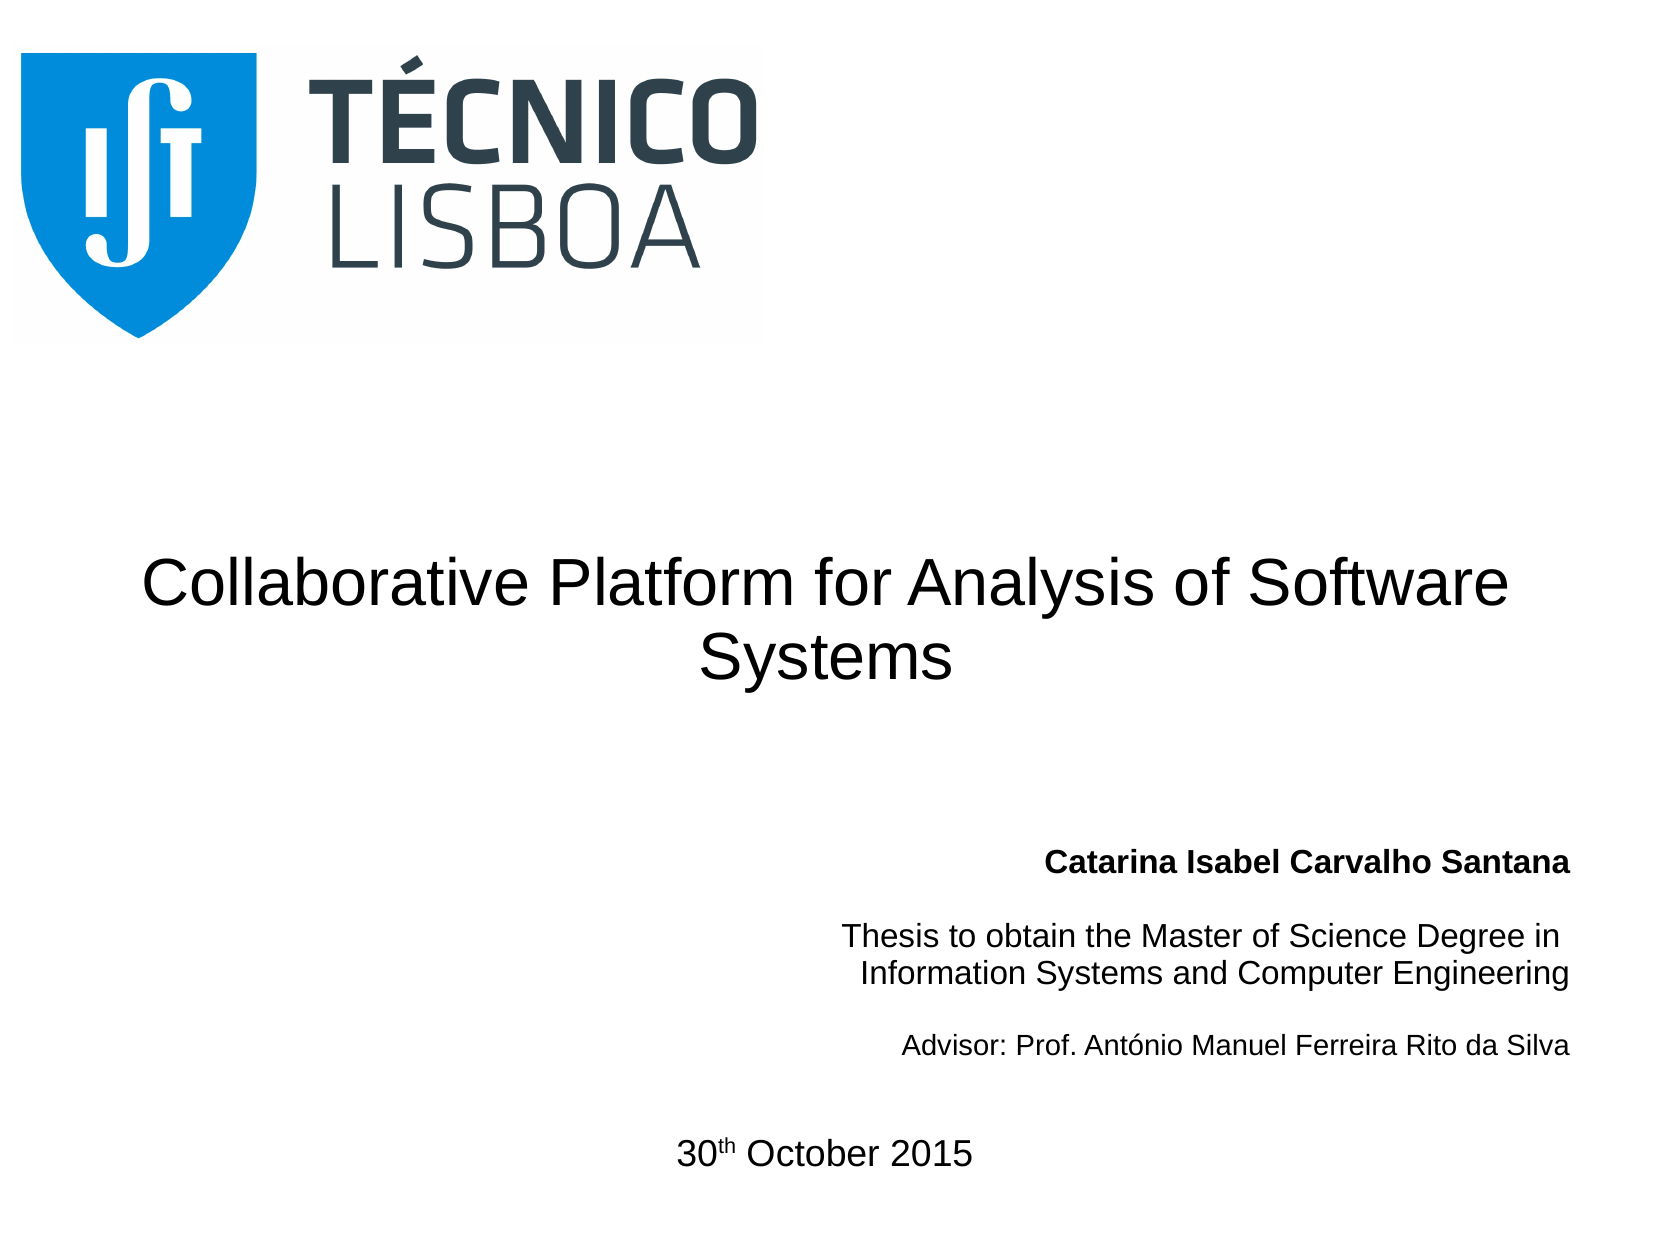

# Collaborative Platform for Analysis of Software Systems
Catarina Isabel Carvalho Santana
Thesis to obtain the Master of Science Degree in
Information Systems and Computer Engineering
Advisor: Prof. António Manuel Ferreira Rito da Silva
30th October 2015